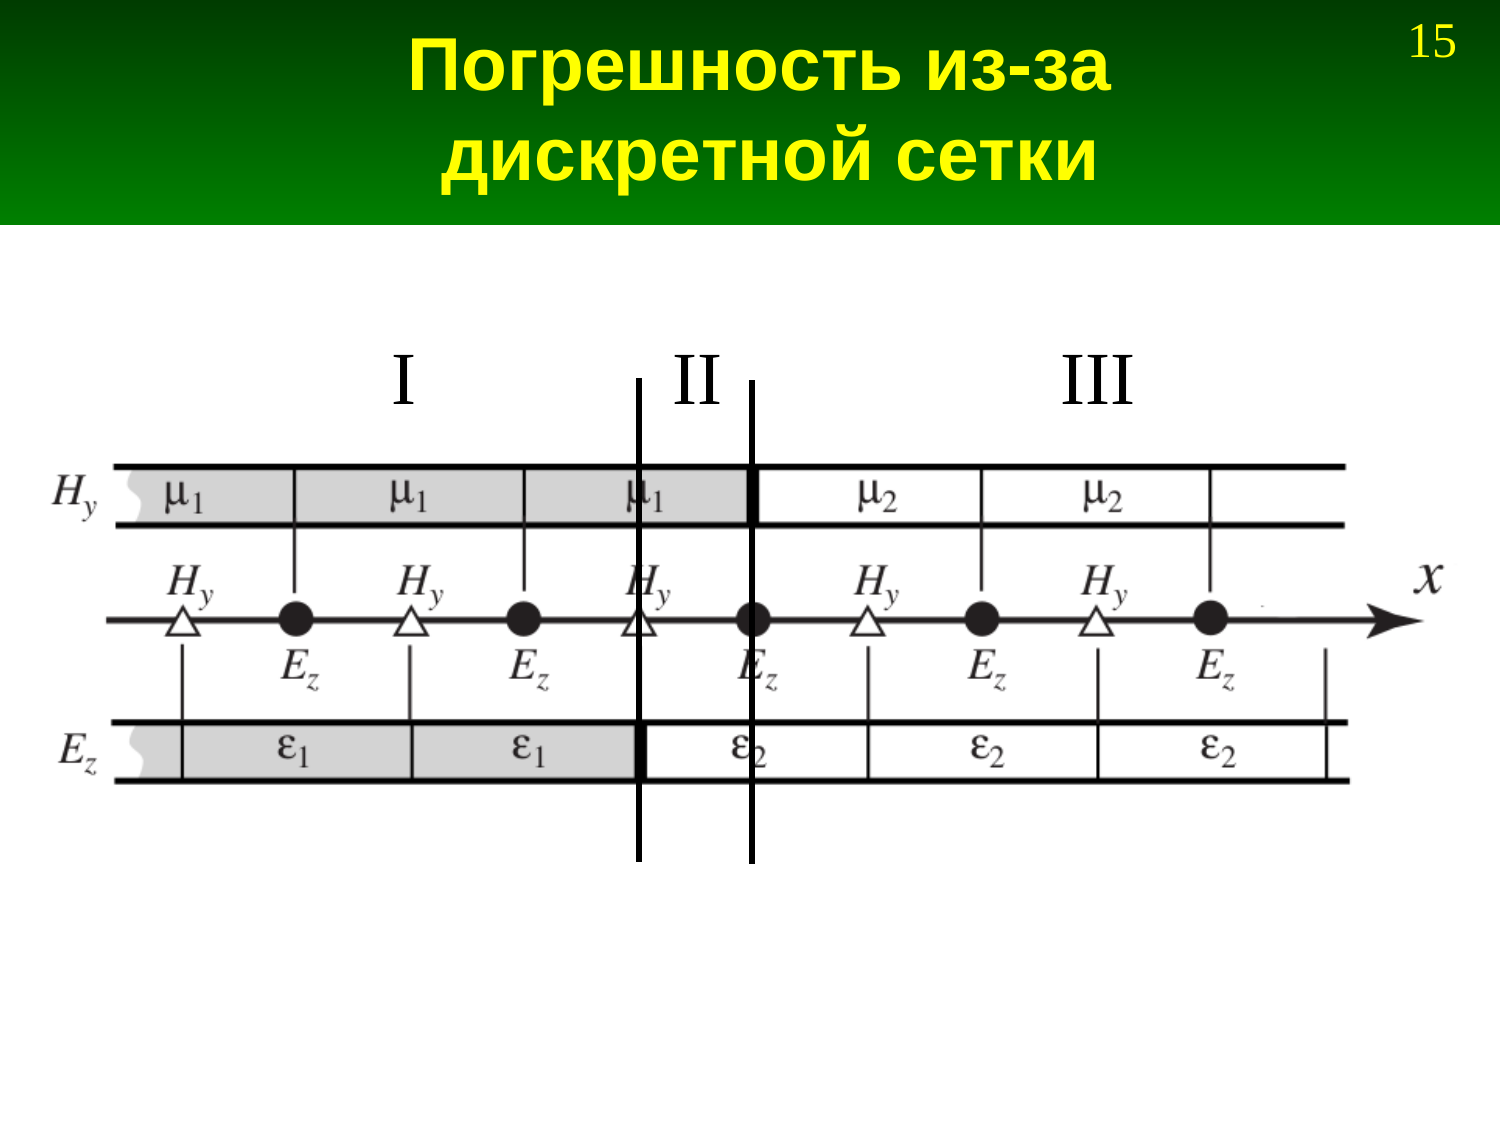

# Погрешность из-за дискретной сетки
I
II
III